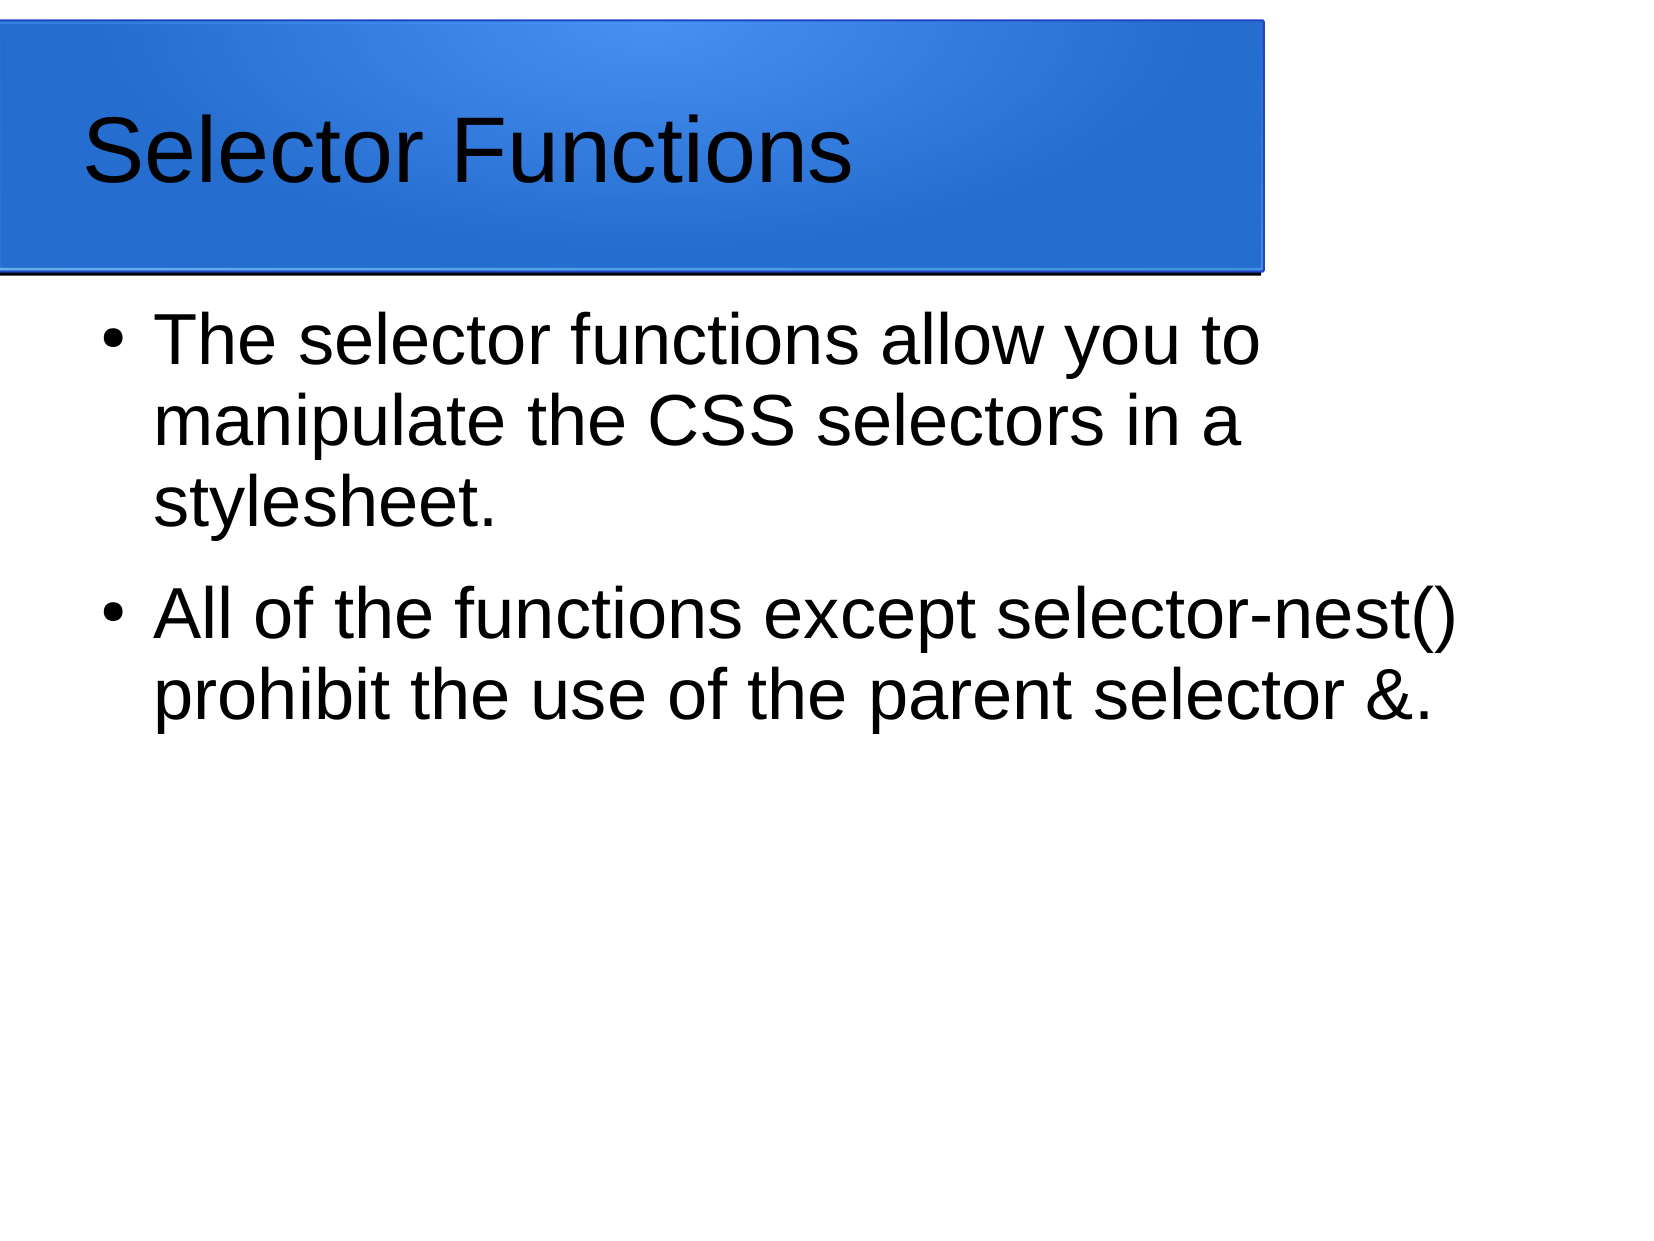

# Selector Functions
The selector functions allow you to manipulate the CSS selectors in a stylesheet.
All of the functions except selector-nest() prohibit the use of the parent selector &.